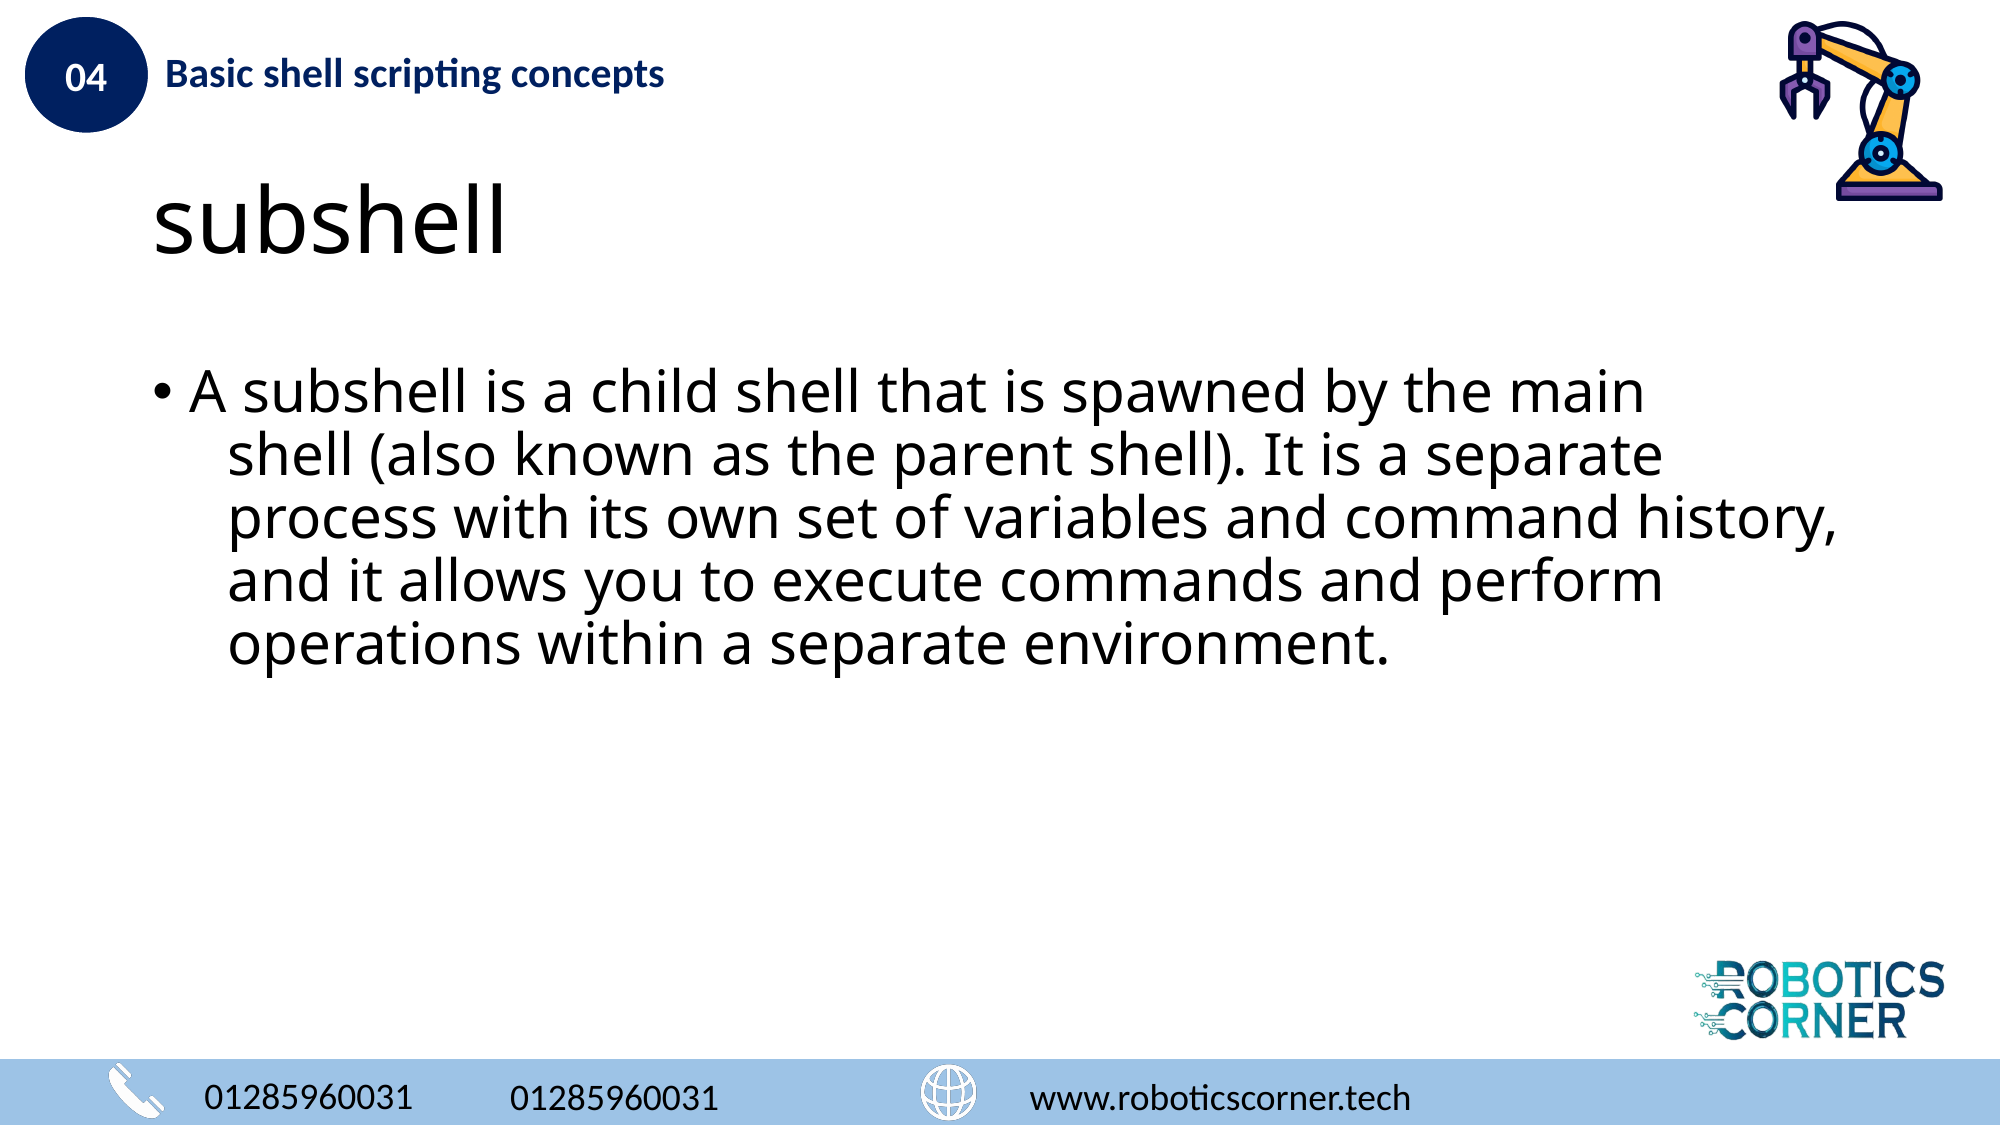

04
Basic shell scripting concepts
# subshell
A subshell is a child shell that is spawned by the main shell (also known as the parent shell). It is a separate process with its own set of variables and command history, and it allows you to execute commands and perform operations within a separate environment.
01285960031
01285960031
www.roboticscorner.tech